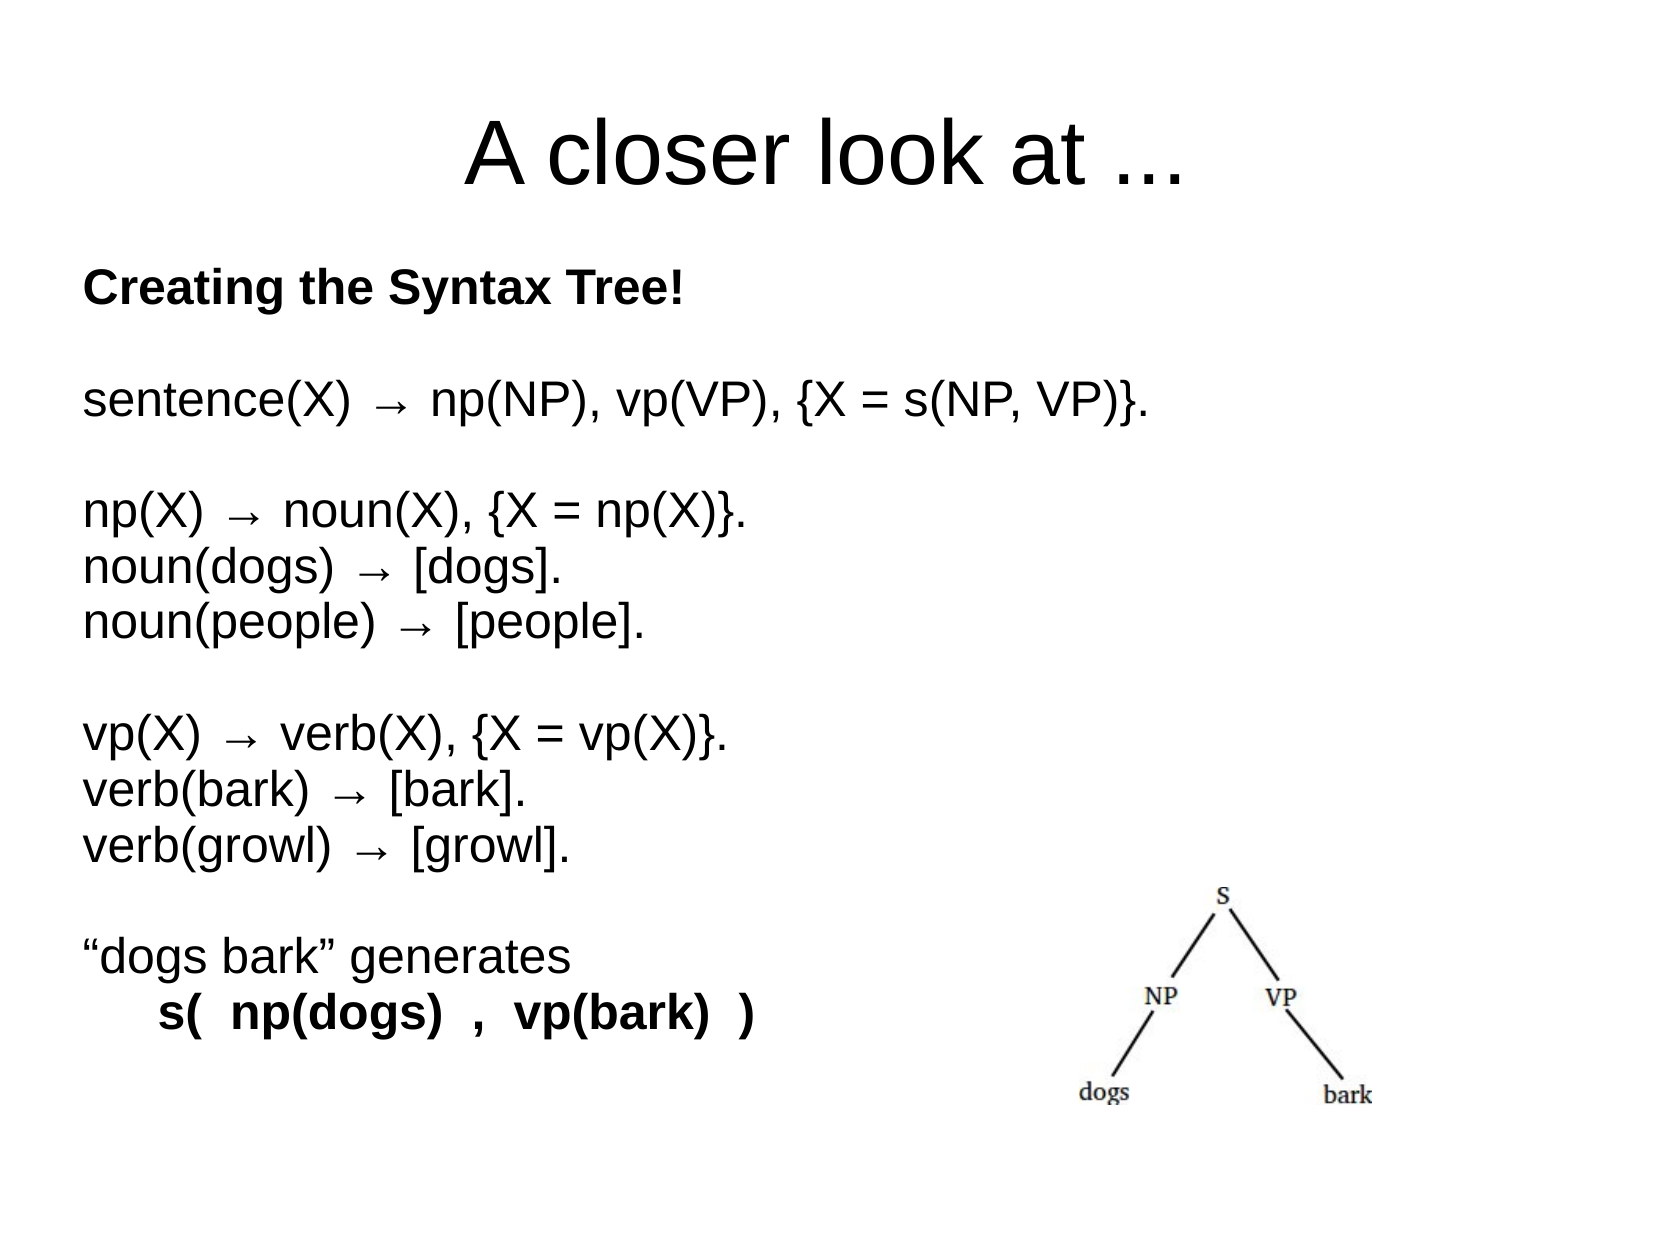

# A closer look at ...
Creating the Syntax Tree!
sentence(X) → np(NP), vp(VP), {X = s(NP, VP)}.
np(X) → noun(X), {X = np(X)}.
noun(dogs) → [dogs].
noun(people) → [people].
vp(X) → verb(X), {X = vp(X)}.
verb(bark) → [bark].
verb(growl) → [growl].
“dogs bark” generates
	s( np(dogs) , vp(bark) )